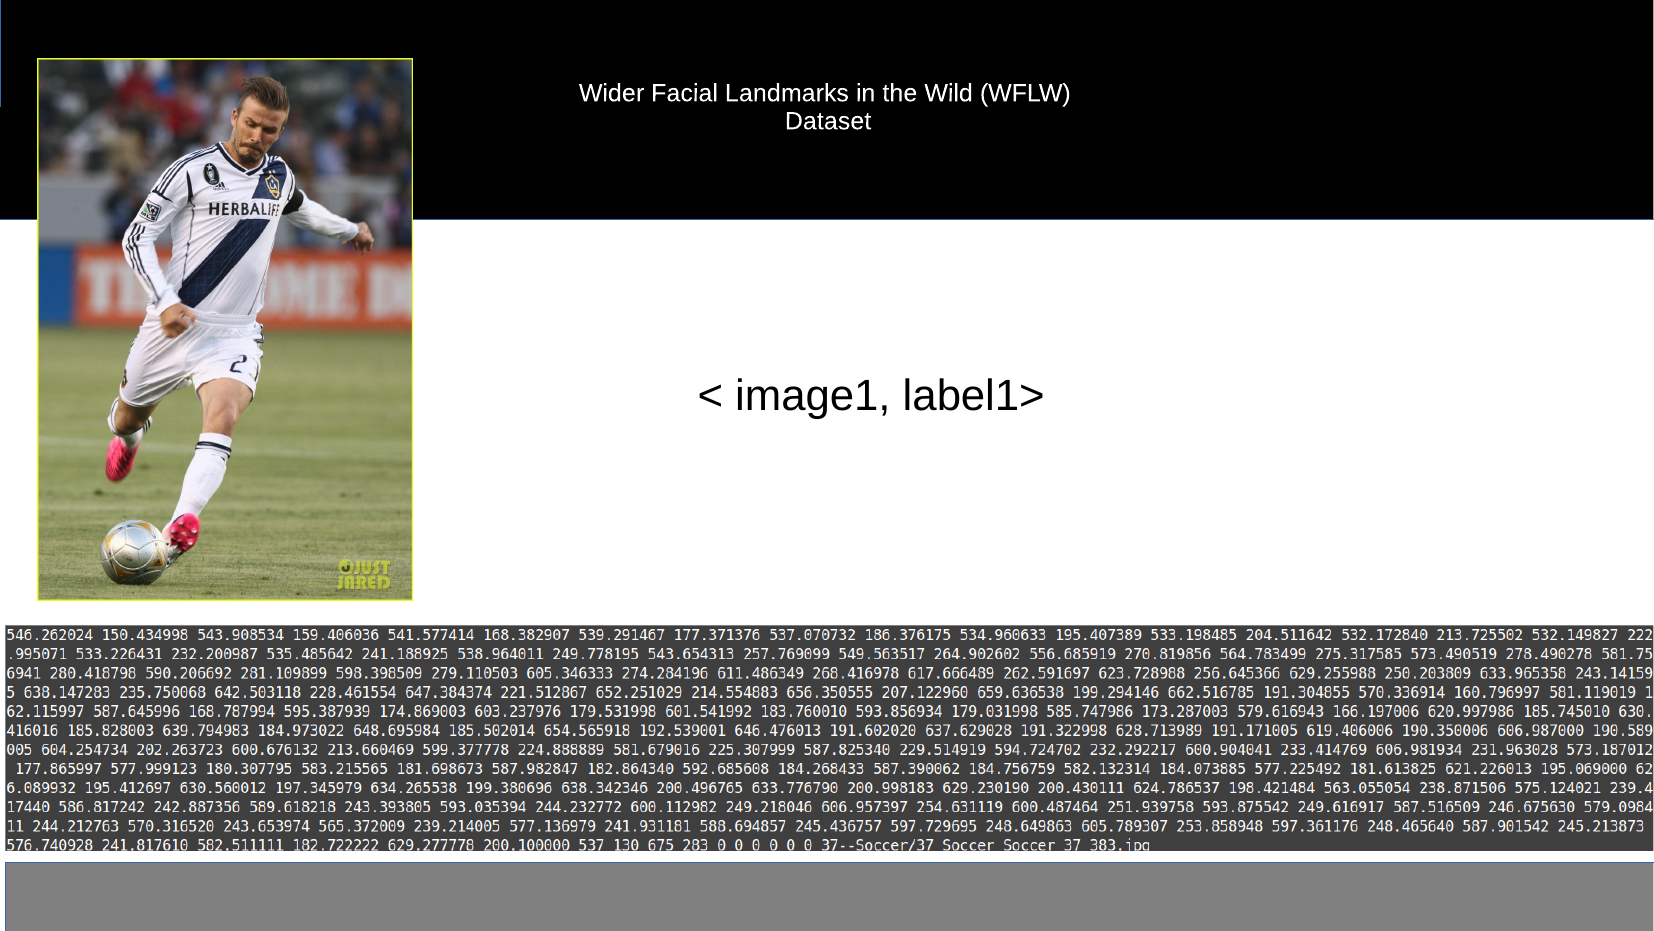

Wider Facial Landmarks in the Wild (WFLW)
Dataset
#
< image1, label1>